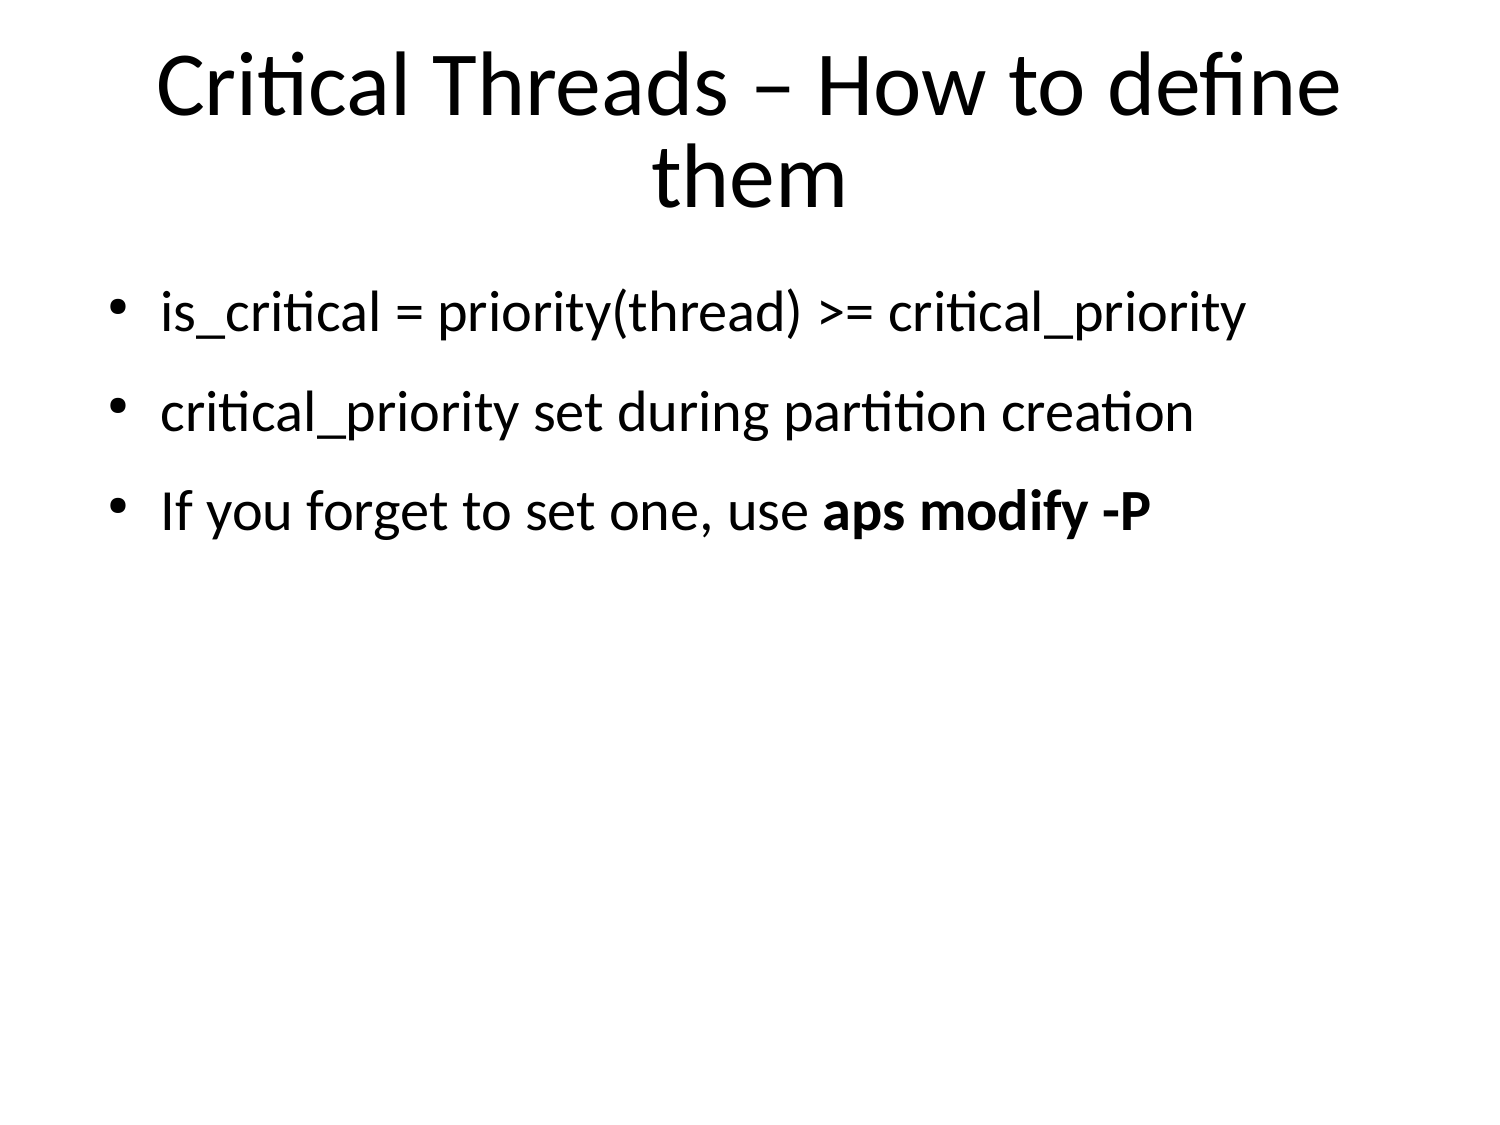

# Critical Threads – How to define them
is_critical = priority(thread) >= critical_priority
critical_priority set during partition creation
If you forget to set one, use aps modify -P